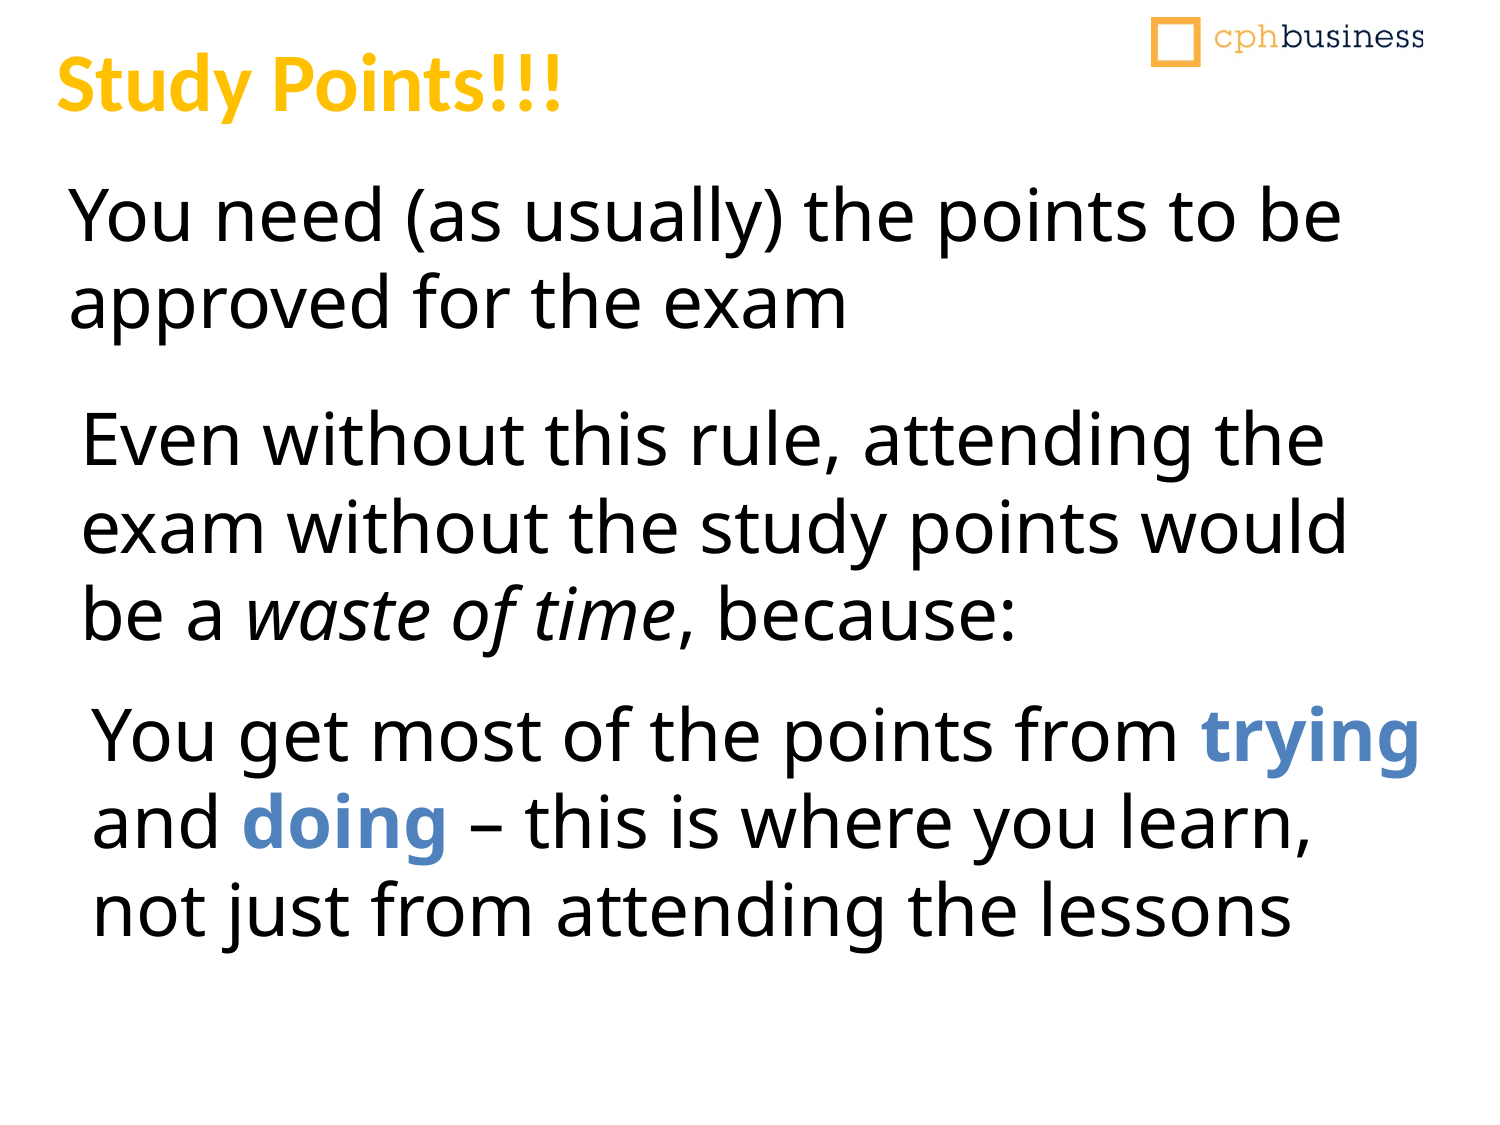

# Study Points!!!
You need (as usually) the points to be approved for the exam
Even without this rule, attending the exam without the study points would be a waste of time, because:
You get most of the points from trying and doing – this is where you learn, not just from attending the lessons